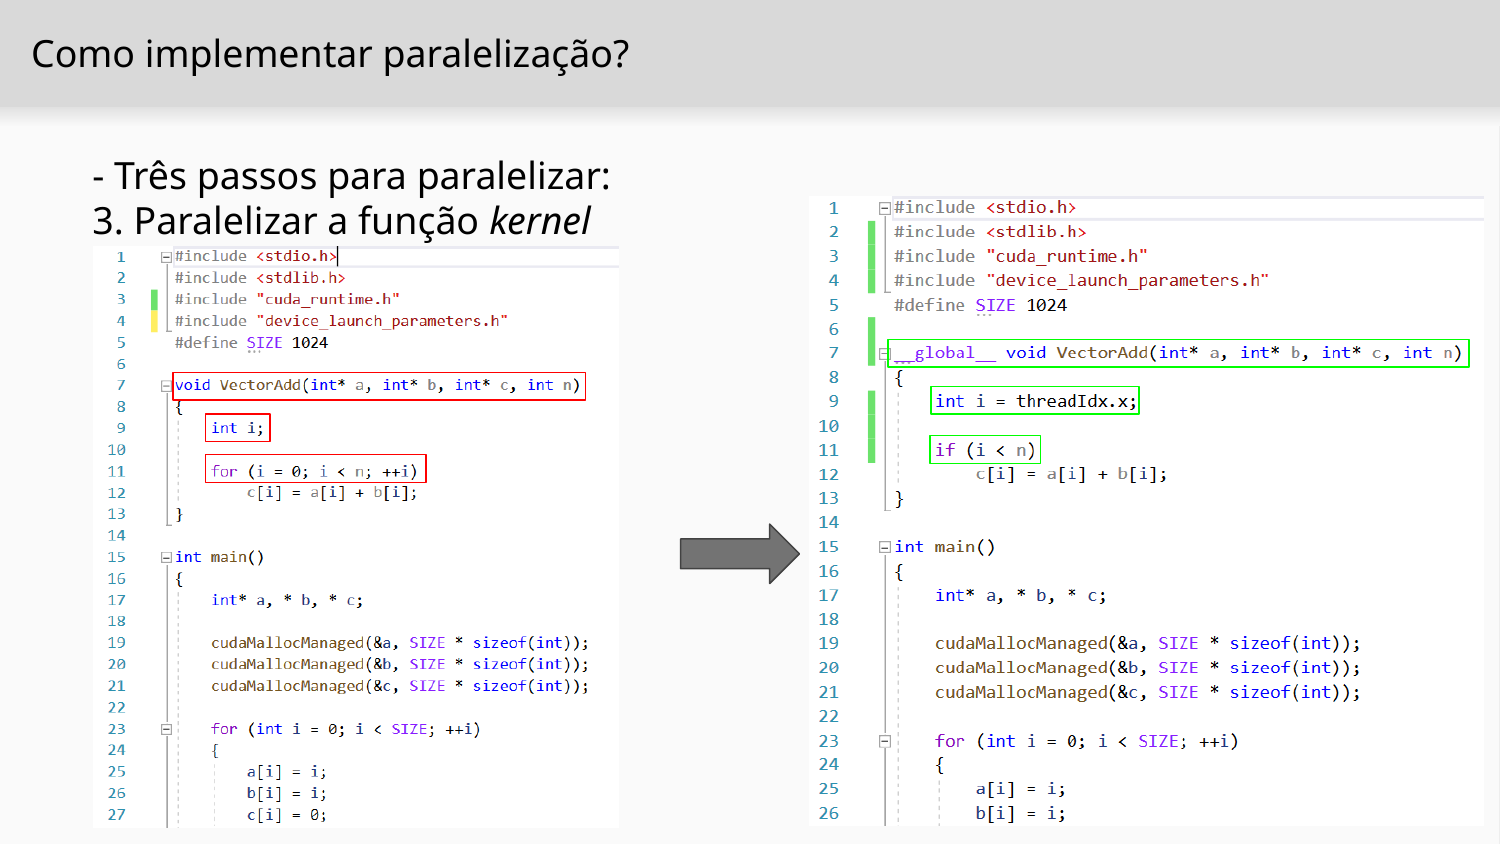

Como implementar paralelização?
# - Três passos para paralelizar:
3. Paralelizar a função kernel